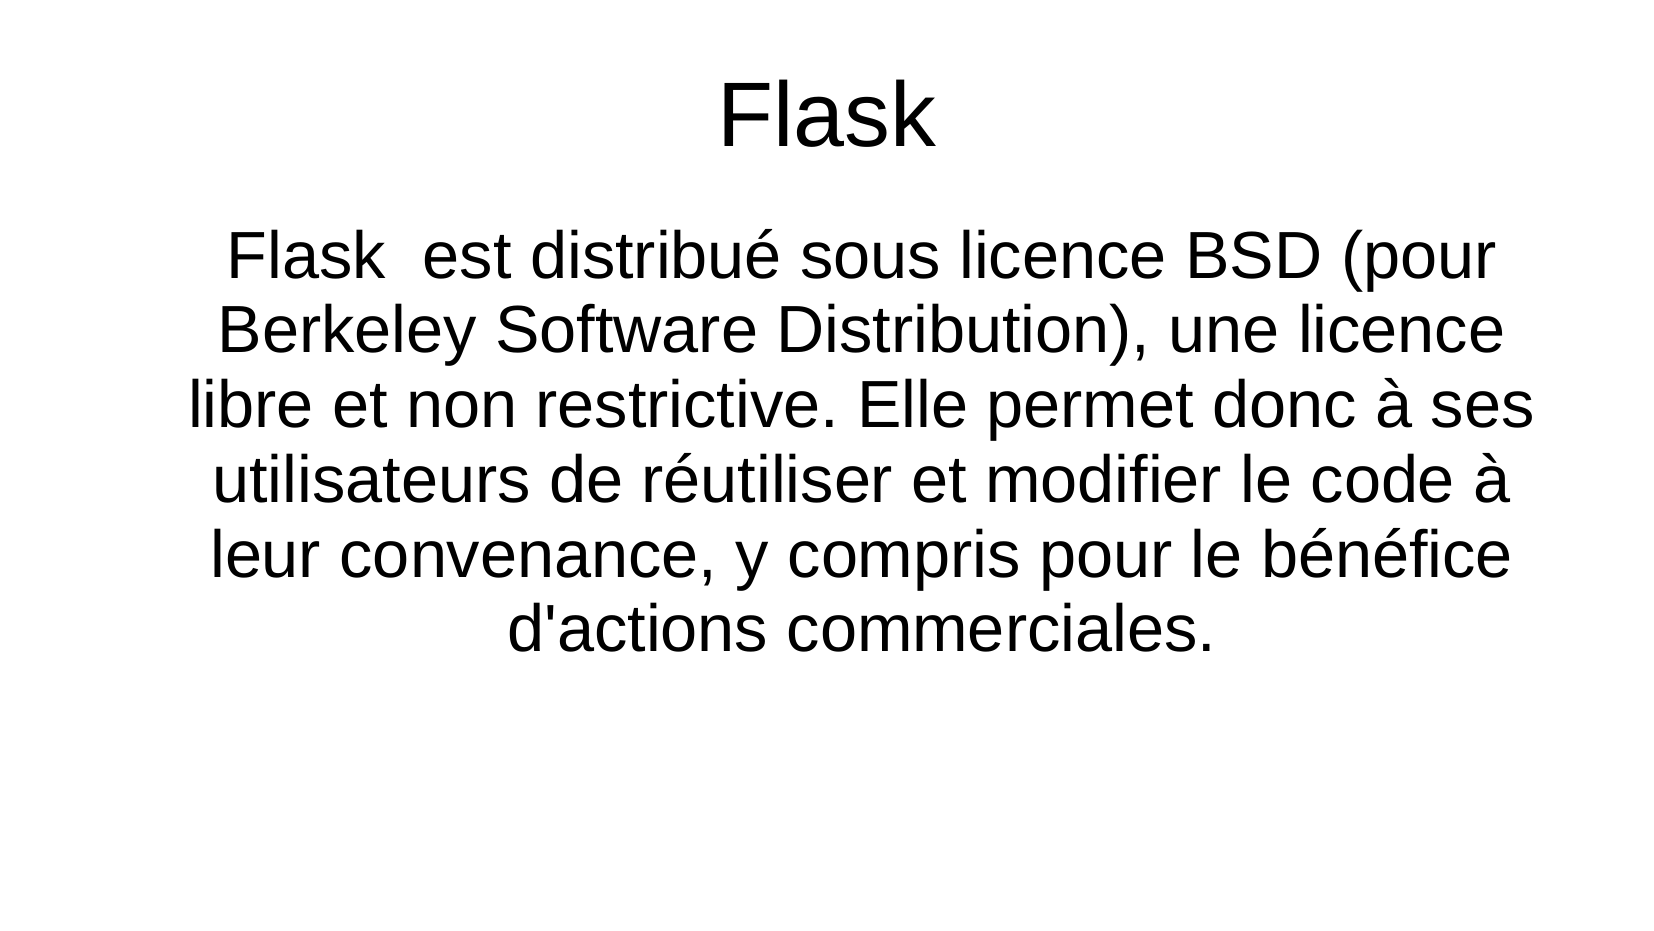

# Flask
Flask est distribué sous licence BSD (pour Berkeley Software Distribution), une licence libre et non restrictive. Elle permet donc à ses utilisateurs de réutiliser et modifier le code à leur convenance, y compris pour le bénéfice d'actions commerciales.